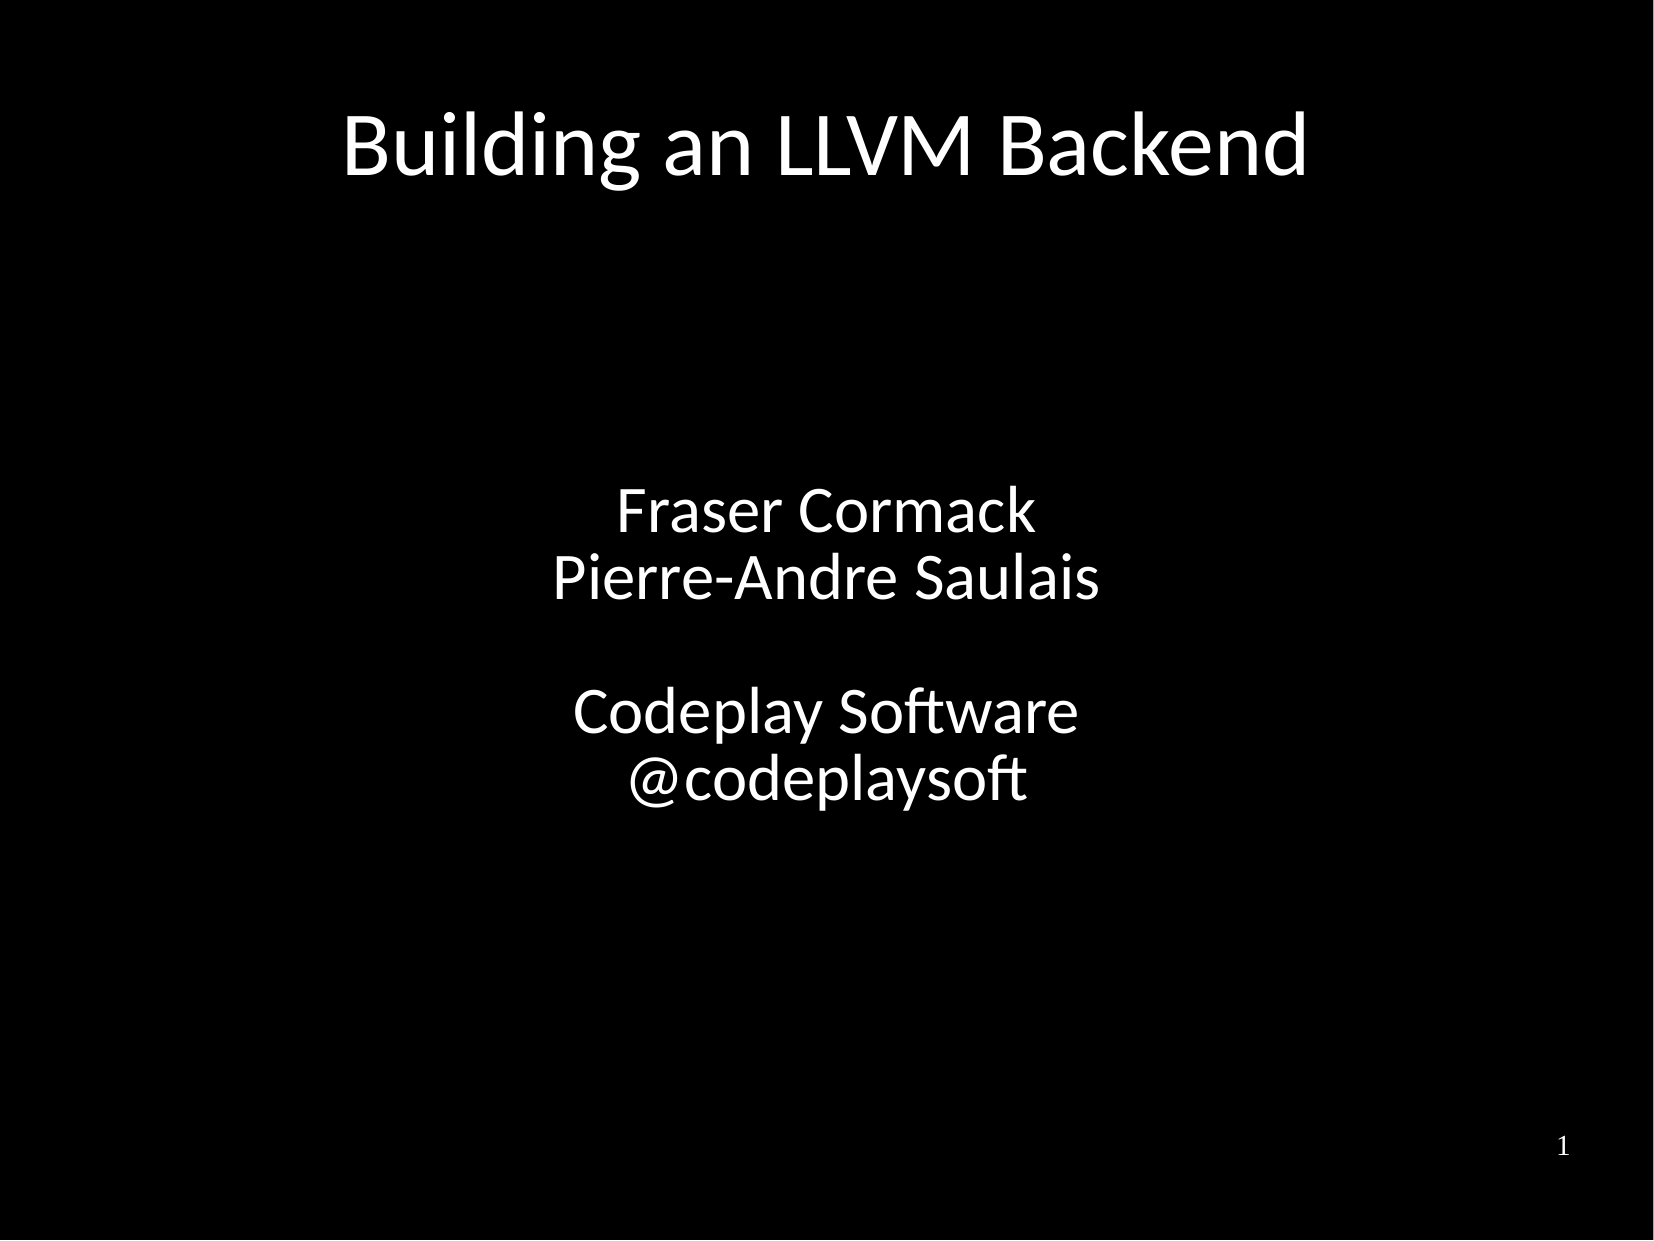

# Building an LLVM Backend
Fraser Cormack
Pierre-Andre Saulais
Codeplay Software
@codeplaysoft
1